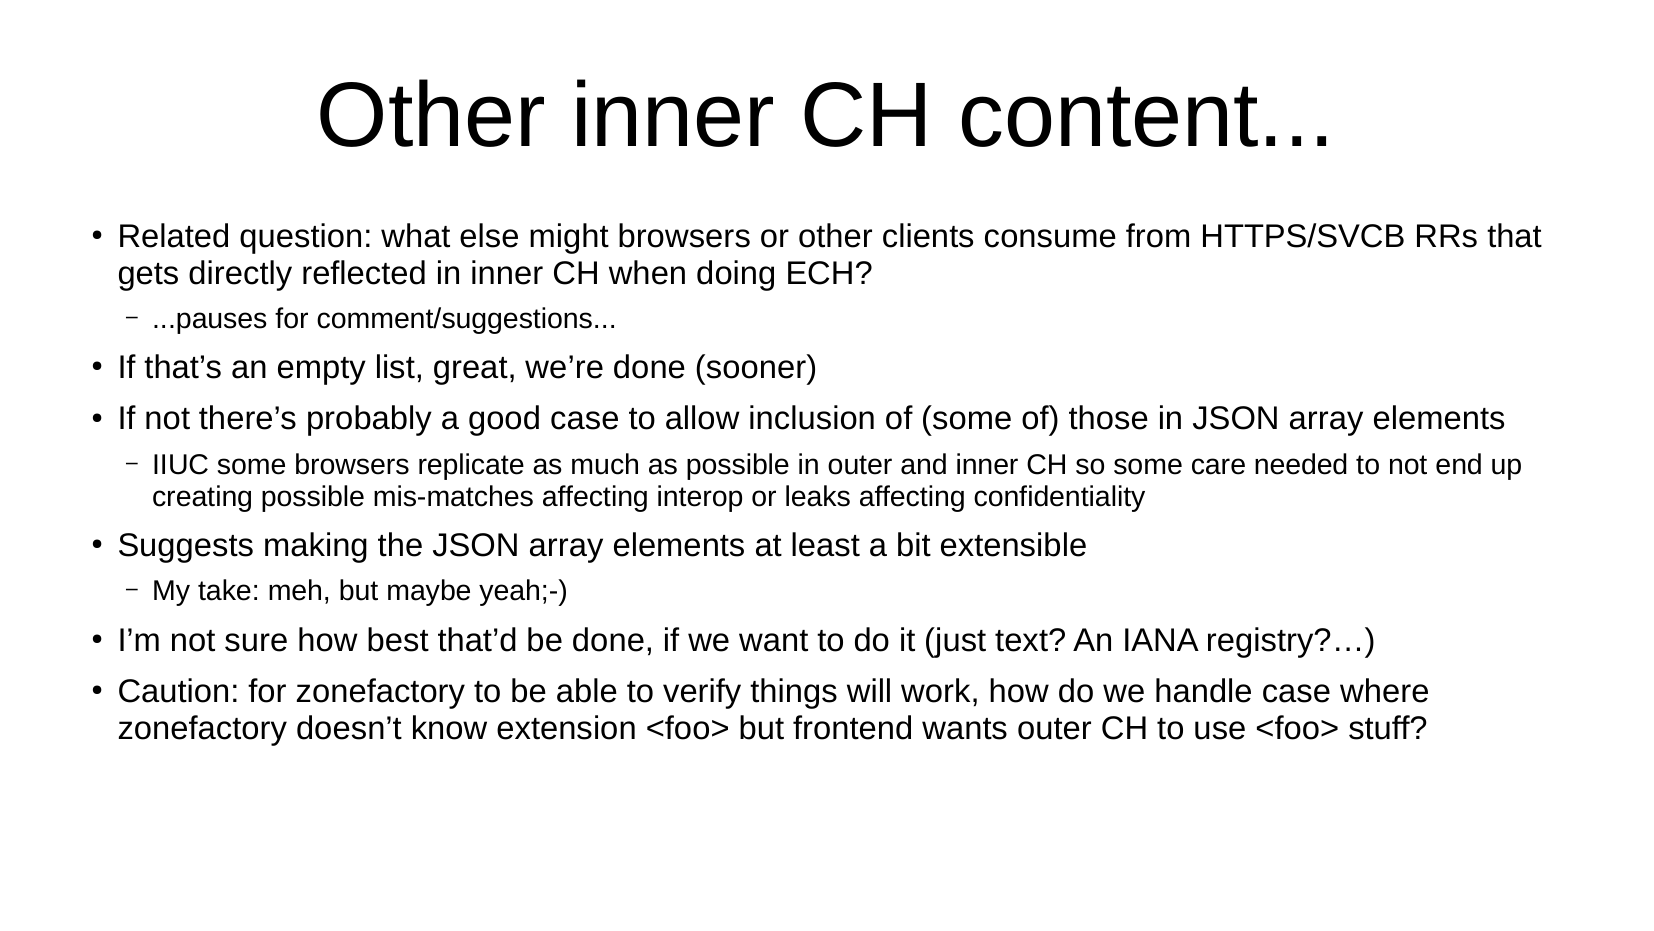

# Other inner CH content...
Related question: what else might browsers or other clients consume from HTTPS/SVCB RRs that gets directly reflected in inner CH when doing ECH?
...pauses for comment/suggestions...
If that’s an empty list, great, we’re done (sooner)
If not there’s probably a good case to allow inclusion of (some of) those in JSON array elements
IIUC some browsers replicate as much as possible in outer and inner CH so some care needed to not end up creating possible mis-matches affecting interop or leaks affecting confidentiality
Suggests making the JSON array elements at least a bit extensible
My take: meh, but maybe yeah;-)
I’m not sure how best that’d be done, if we want to do it (just text? An IANA registry?…)
Caution: for zonefactory to be able to verify things will work, how do we handle case where zonefactory doesn’t know extension <foo> but frontend wants outer CH to use <foo> stuff?